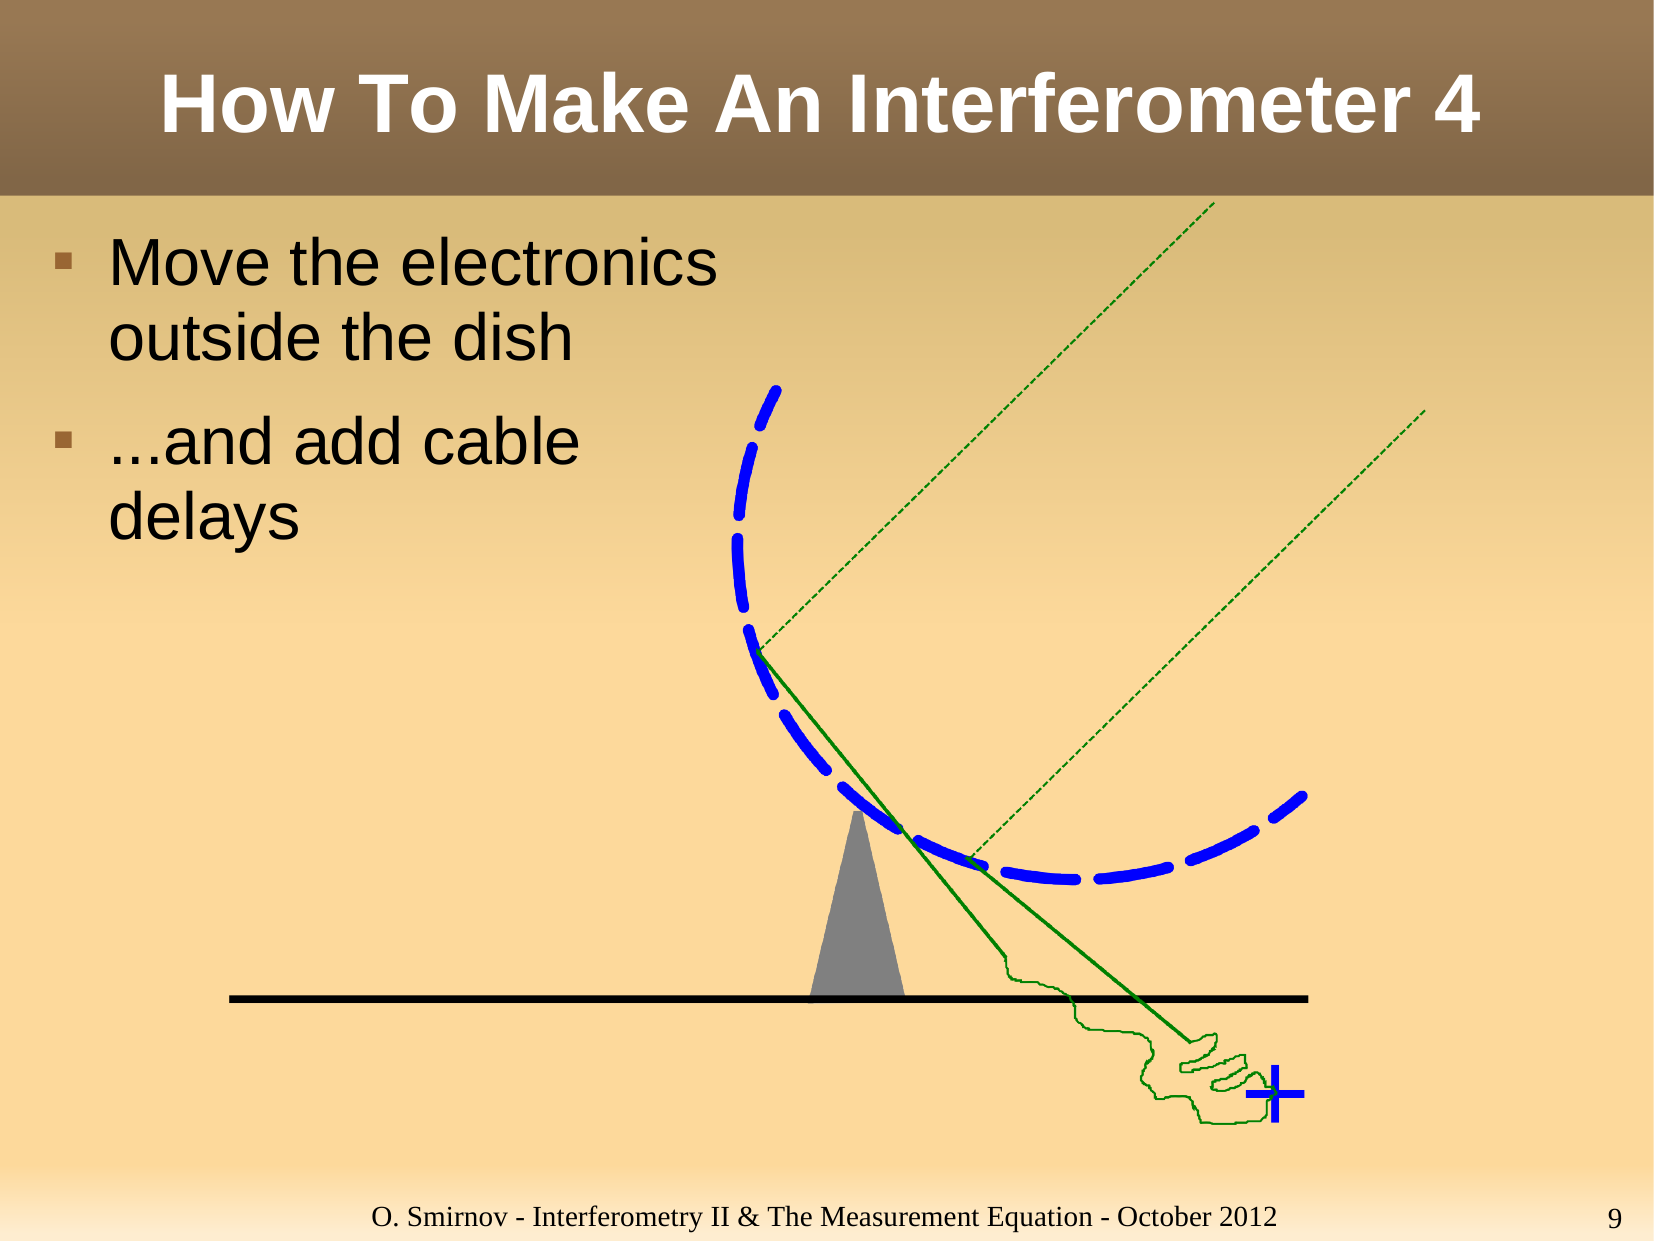

# How To Make An Interferometer 4
Move the electronics outside the dish
...and add cable delays
O. Smirnov - Interferometry II & The Measurement Equation - October 2012
9